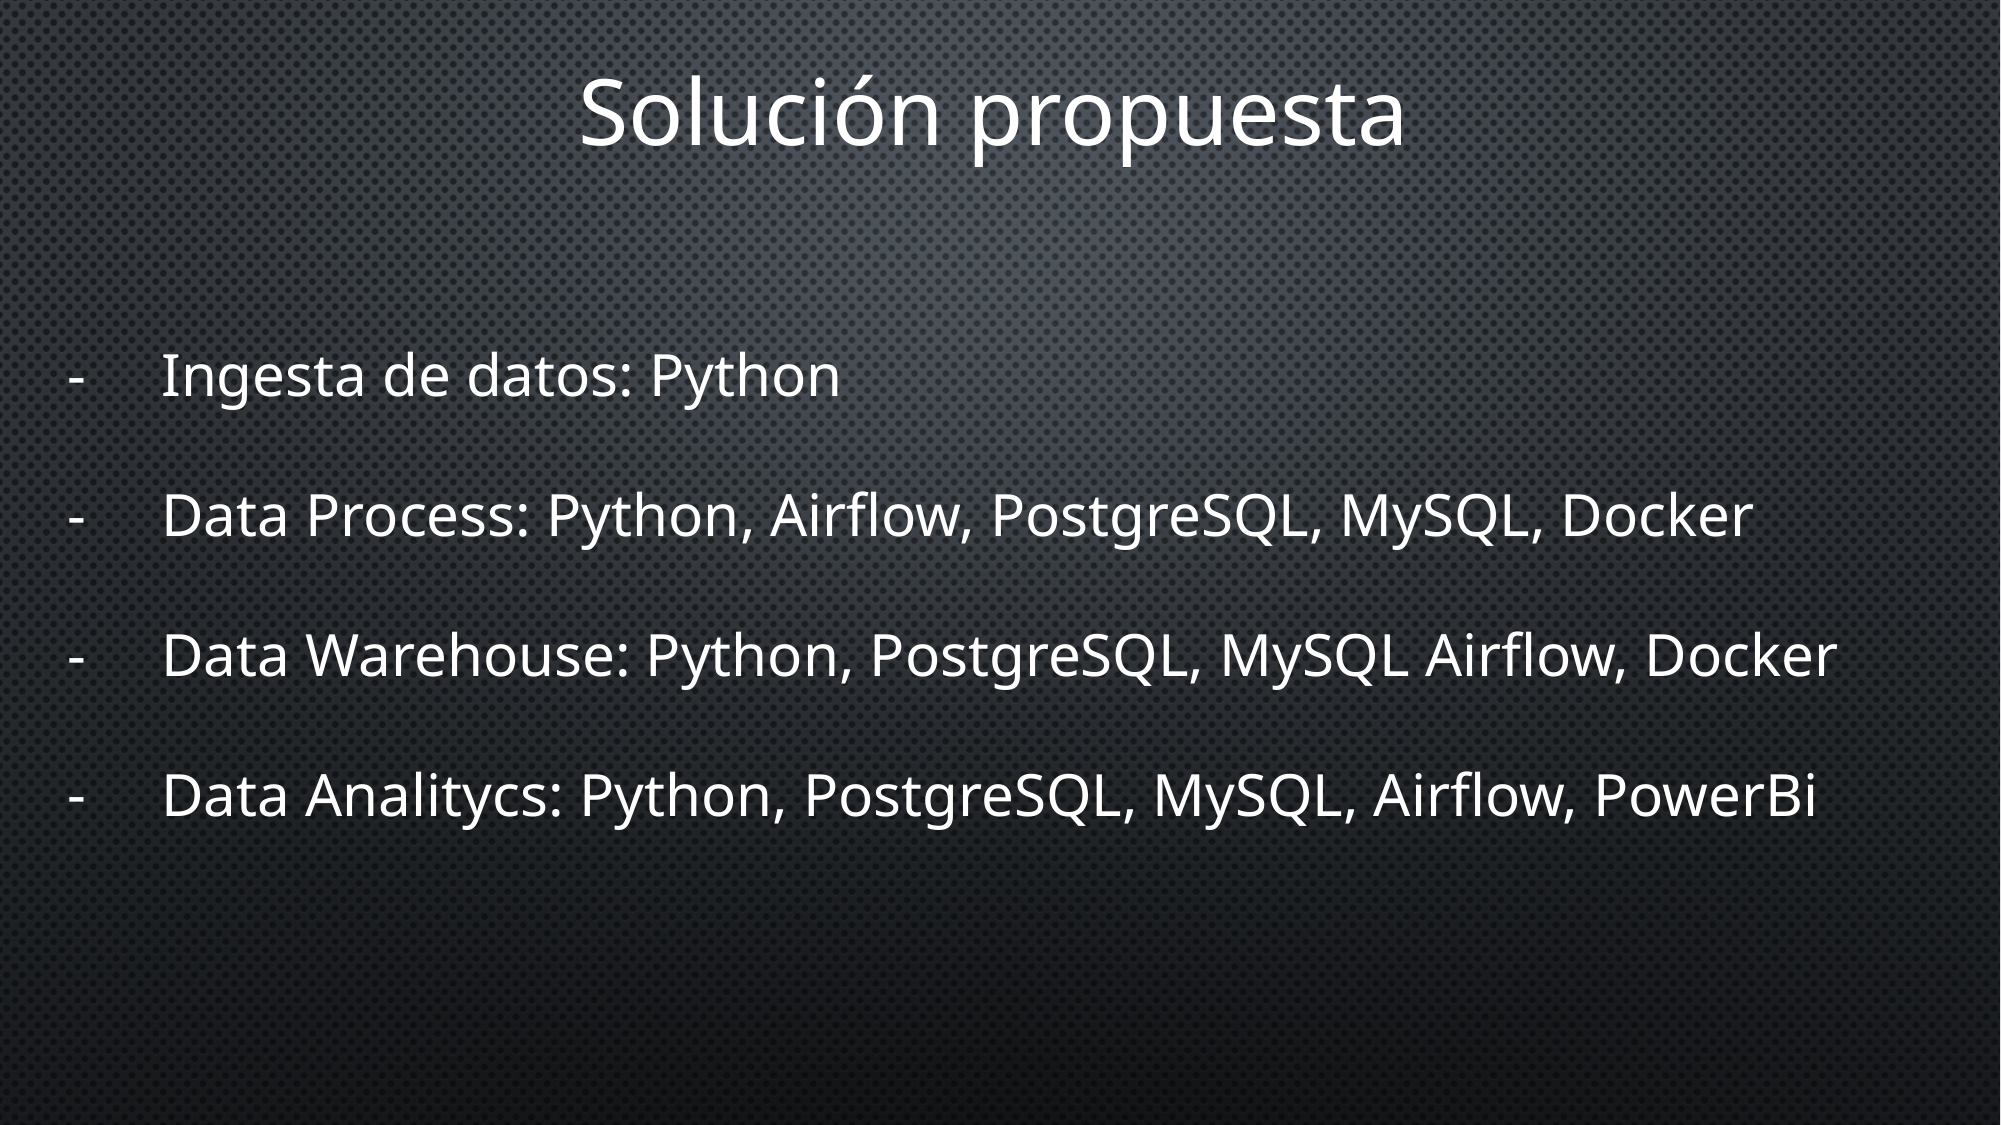

Solución propuesta
Ingesta de datos: Python
Data Process: Python, Airflow, PostgreSQL, MySQL, Docker
Data Warehouse: Python, PostgreSQL, MySQL Airflow, Docker
Data Analitycs: Python, PostgreSQL, MySQL, Airflow, PowerBi